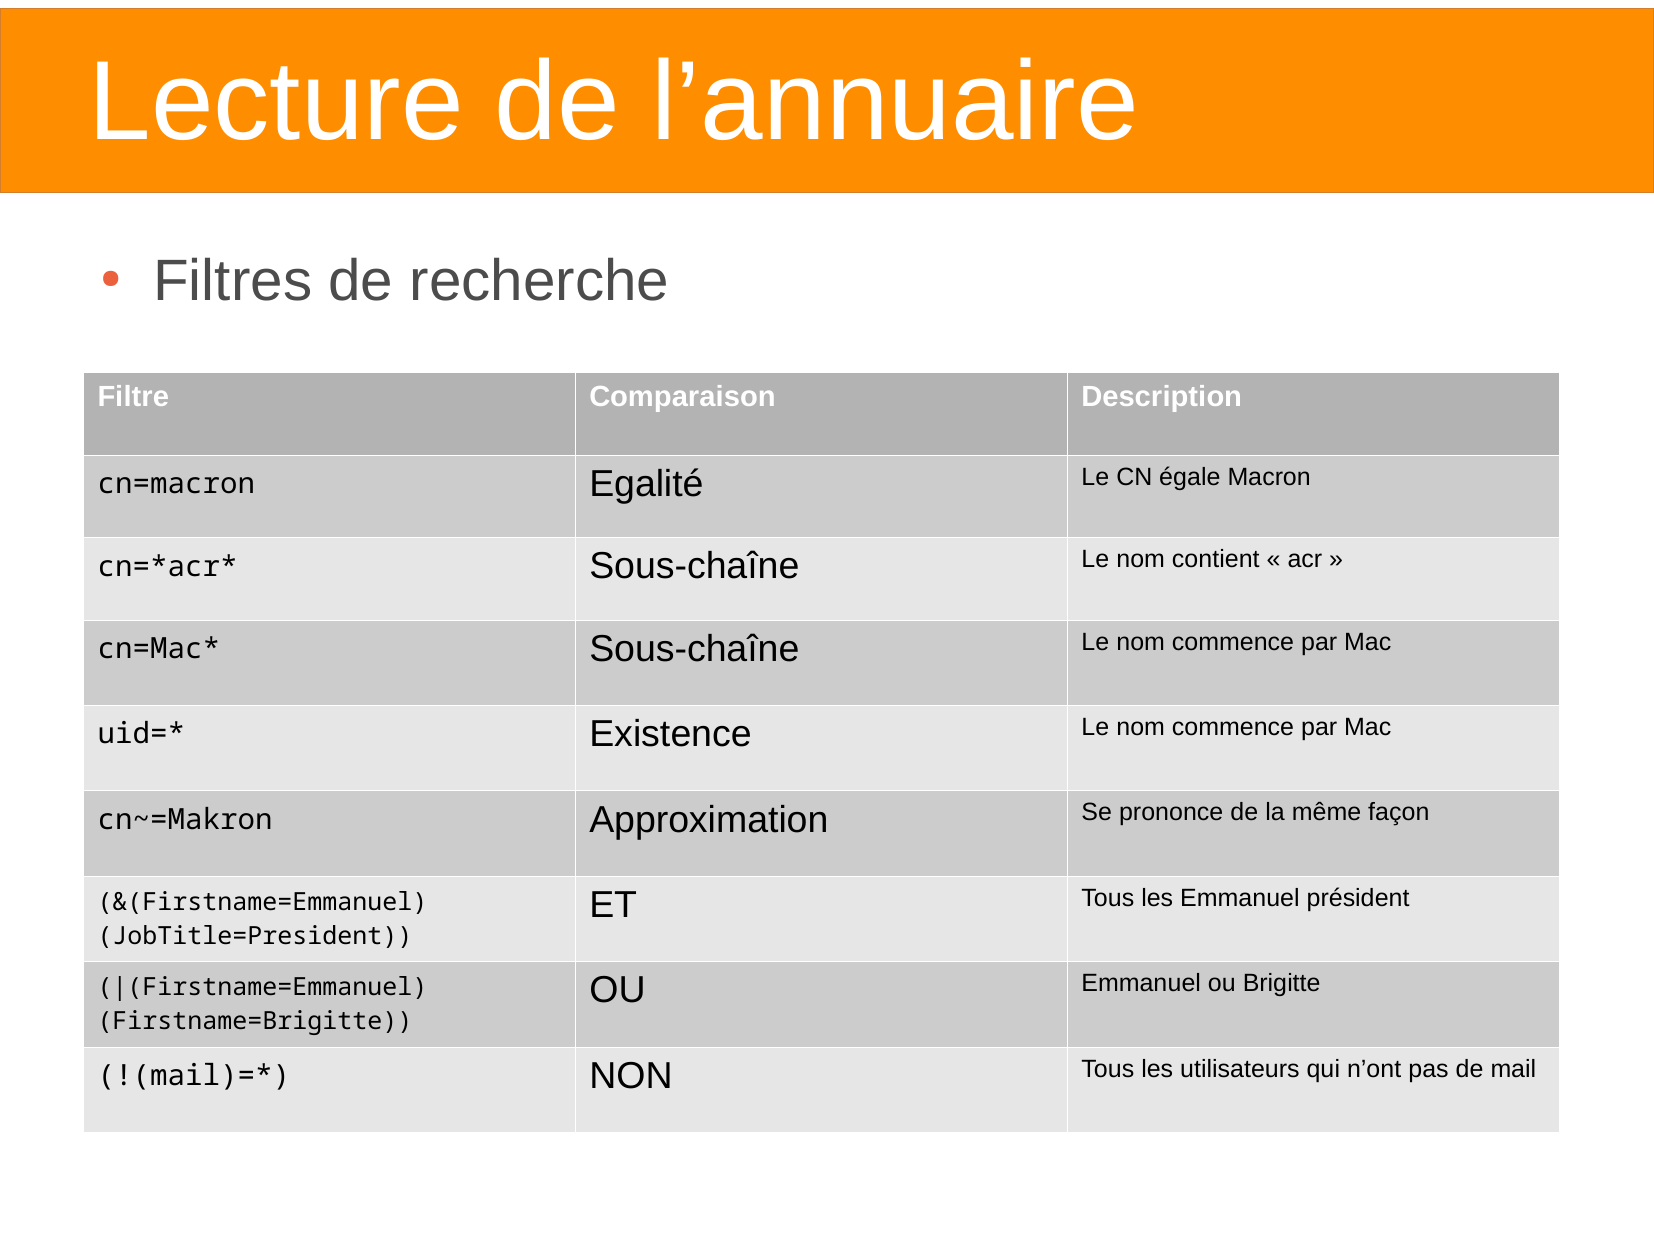

Lecture de l’annuaire
# Filtres de recherche
| Filtre | Comparaison | Description |
| --- | --- | --- |
| cn=macron | Egalité | Le CN égale Macron |
| cn=\*acr\* | Sous-chaîne | Le nom contient « acr » |
| cn=Mac\* | Sous-chaîne | Le nom commence par Mac |
| uid=\* | Existence | Le nom commence par Mac |
| cn~=Makron | Approximation | Se prononce de la même façon |
| (&(Firstname=Emmanuel)(JobTitle=President)) | ET | Tous les Emmanuel président |
| (|(Firstname=Emmanuel)(Firstname=Brigitte)) | OU | Emmanuel ou Brigitte |
| (!(mail)=\*) | NON | Tous les utilisateurs qui n’ont pas de mail |